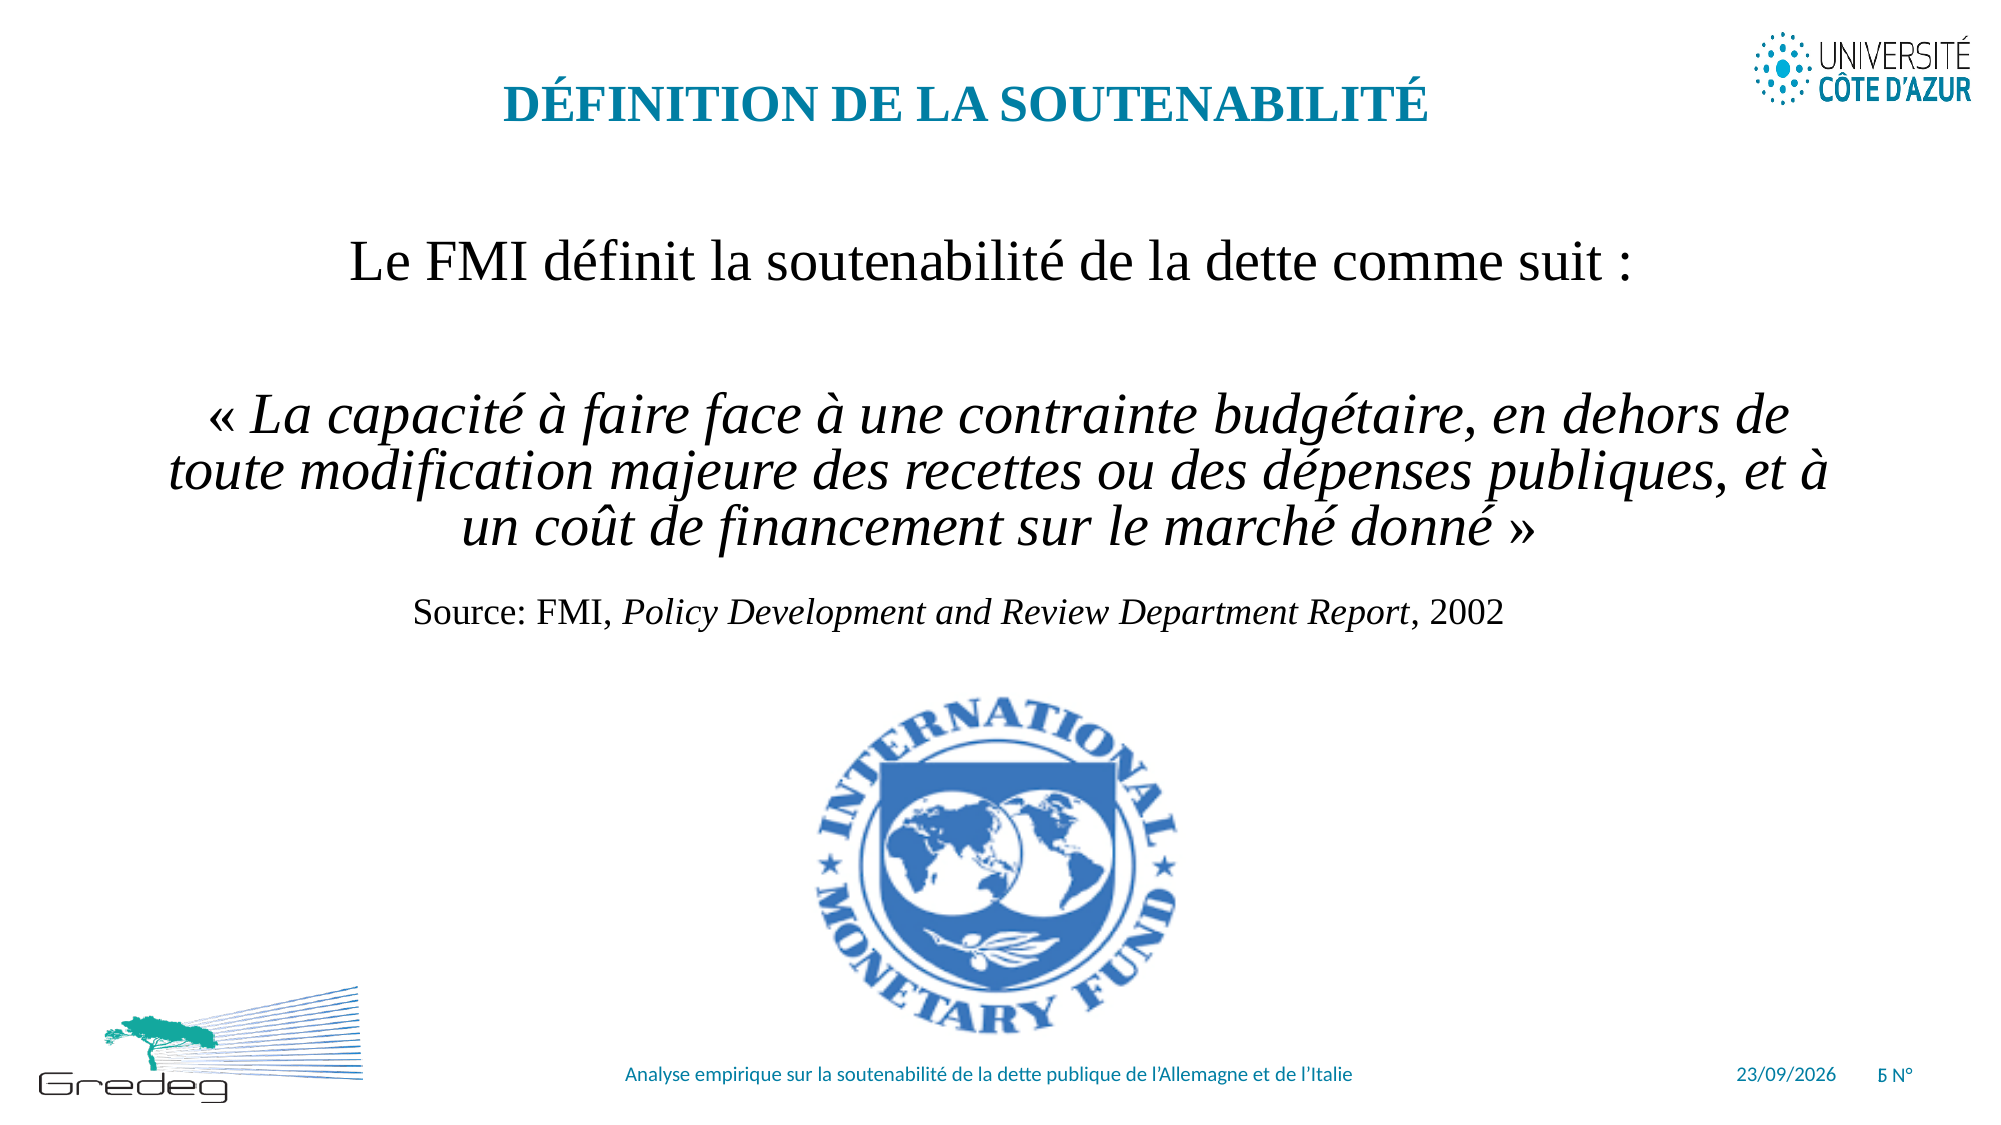

DÉFINITION DE LA SOUTENABILITÉ
# Le FMI définit la soutenabilité de la dette comme suit :
« La capacité à faire face à une contrainte budgétaire, en dehors de toute modification majeure des recettes ou des dépenses publiques, et à un coût de financement sur le marché donné »
Source: FMI, Policy Development and Review Department Report, 2002
Analyse empirique sur la soutenabilité de la dette publique de l’Allemagne et de l’Italie
5